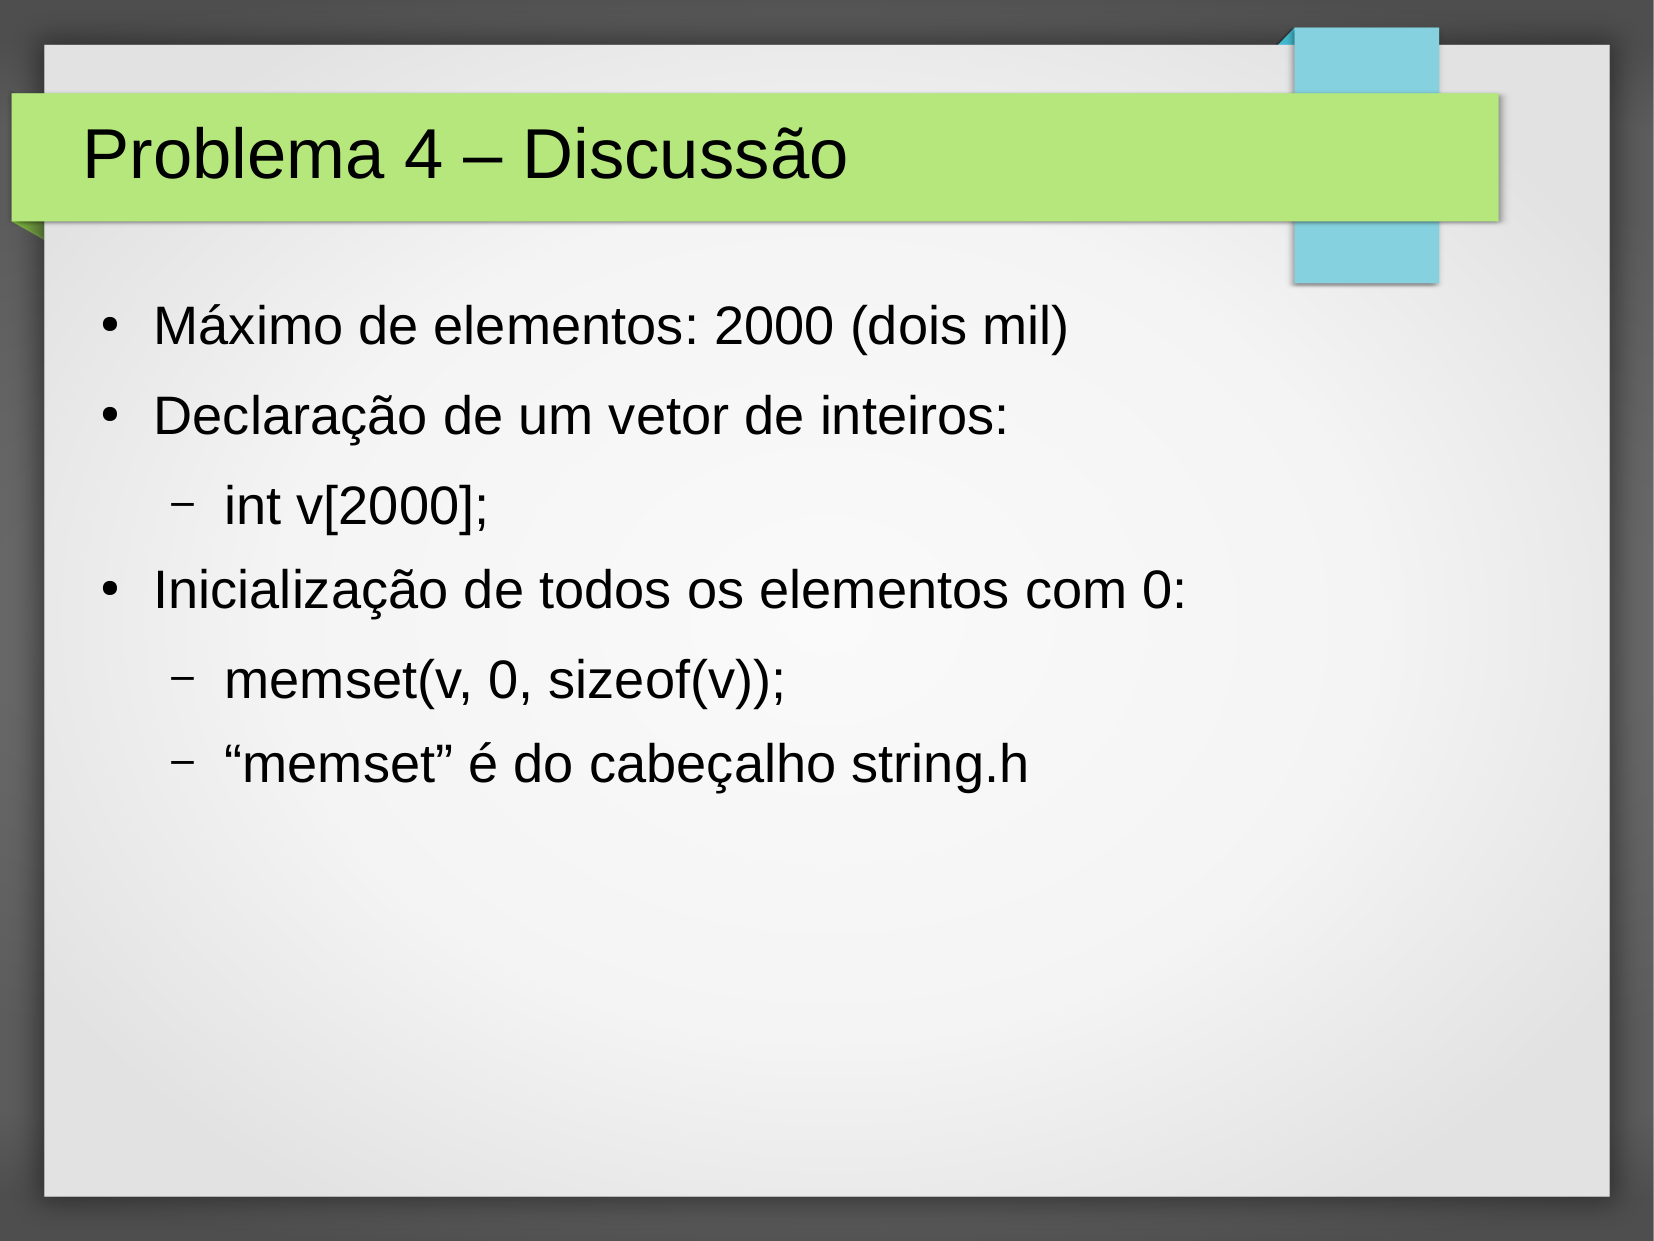

# Problema 4 – Discussão
Máximo de elementos: 2000 (dois mil)
Declaração de um vetor de inteiros:
int v[2000];
Inicialização de todos os elementos com 0:
memset(v, 0, sizeof(v));
“memset” é do cabeçalho string.h